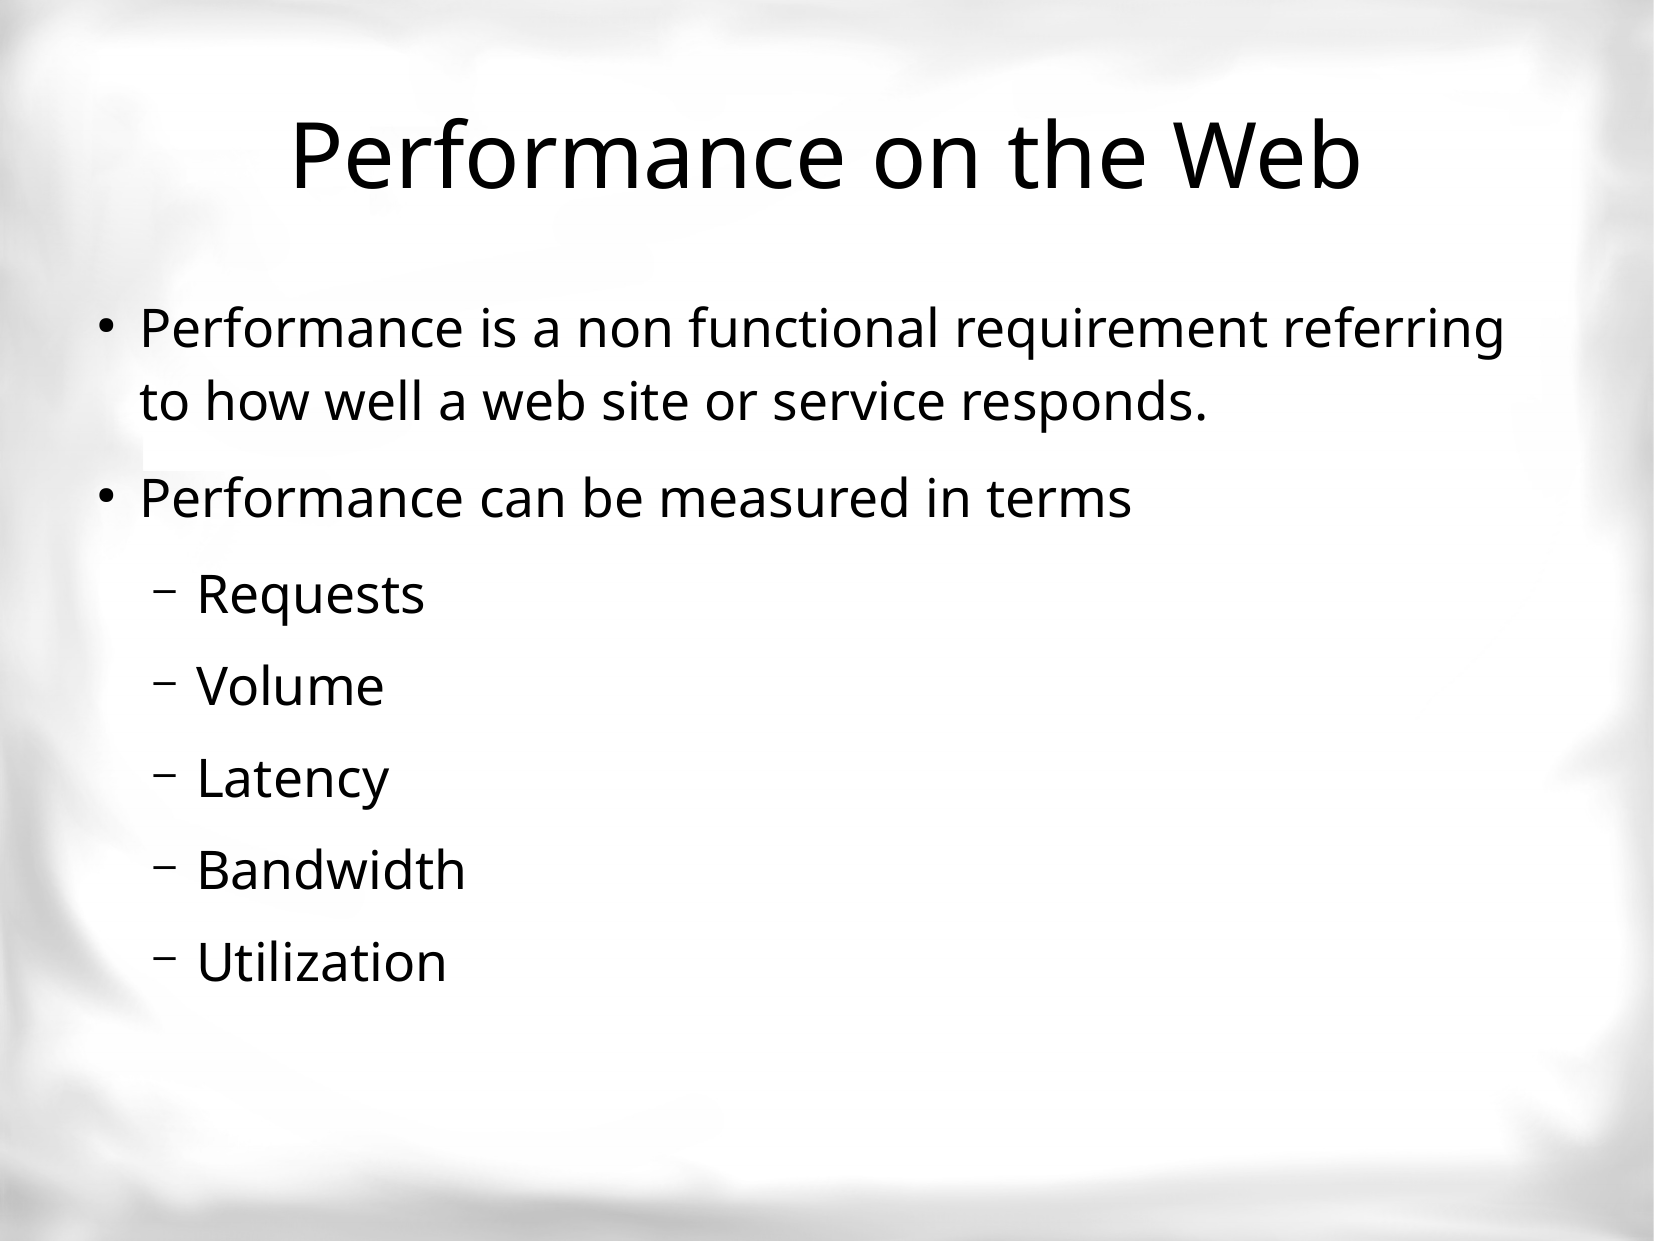

# Performance on the Web
Performance is a non functional requirement referring to how well a web site or service responds.
Performance can be measured in terms
Requests
Volume
Latency
Bandwidth
Utilization